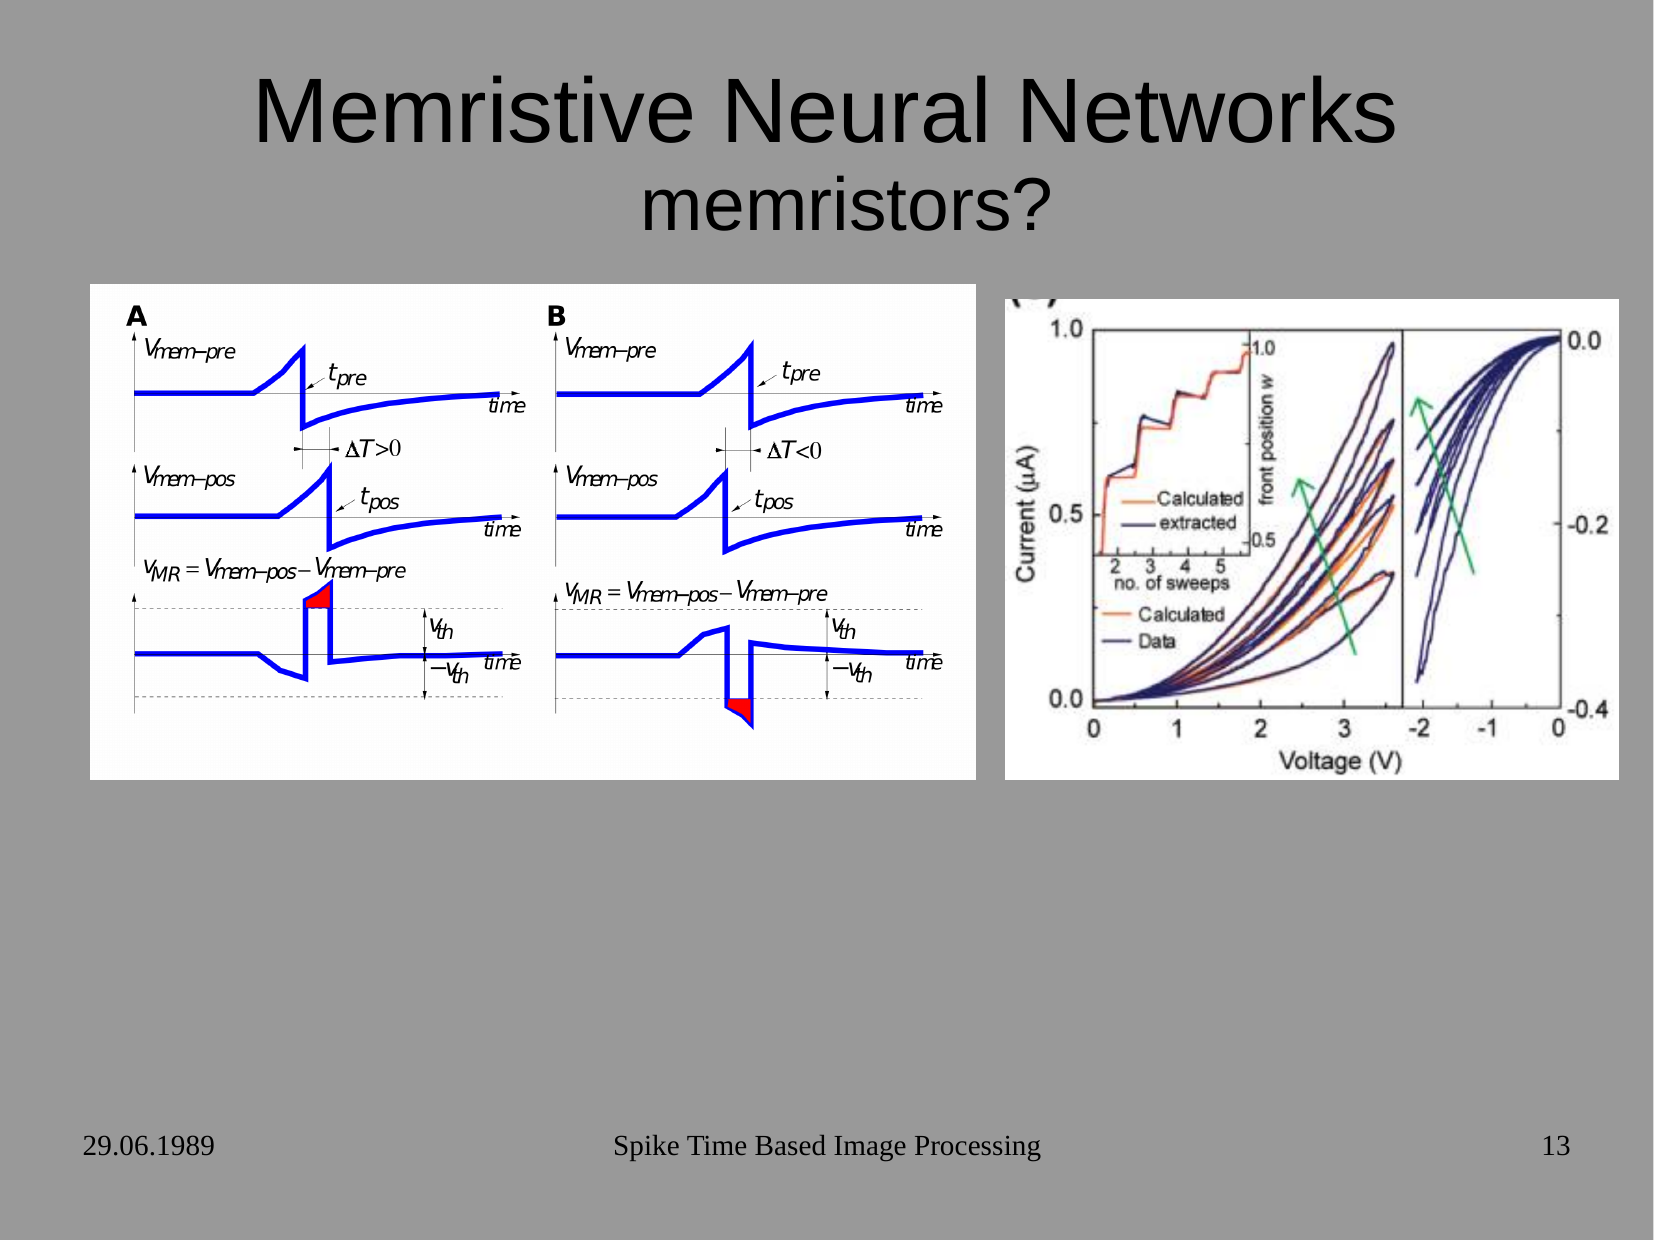

# Memristive Neural Networks memristors?
29.06.1989
Spike Time Based Image Processing
13